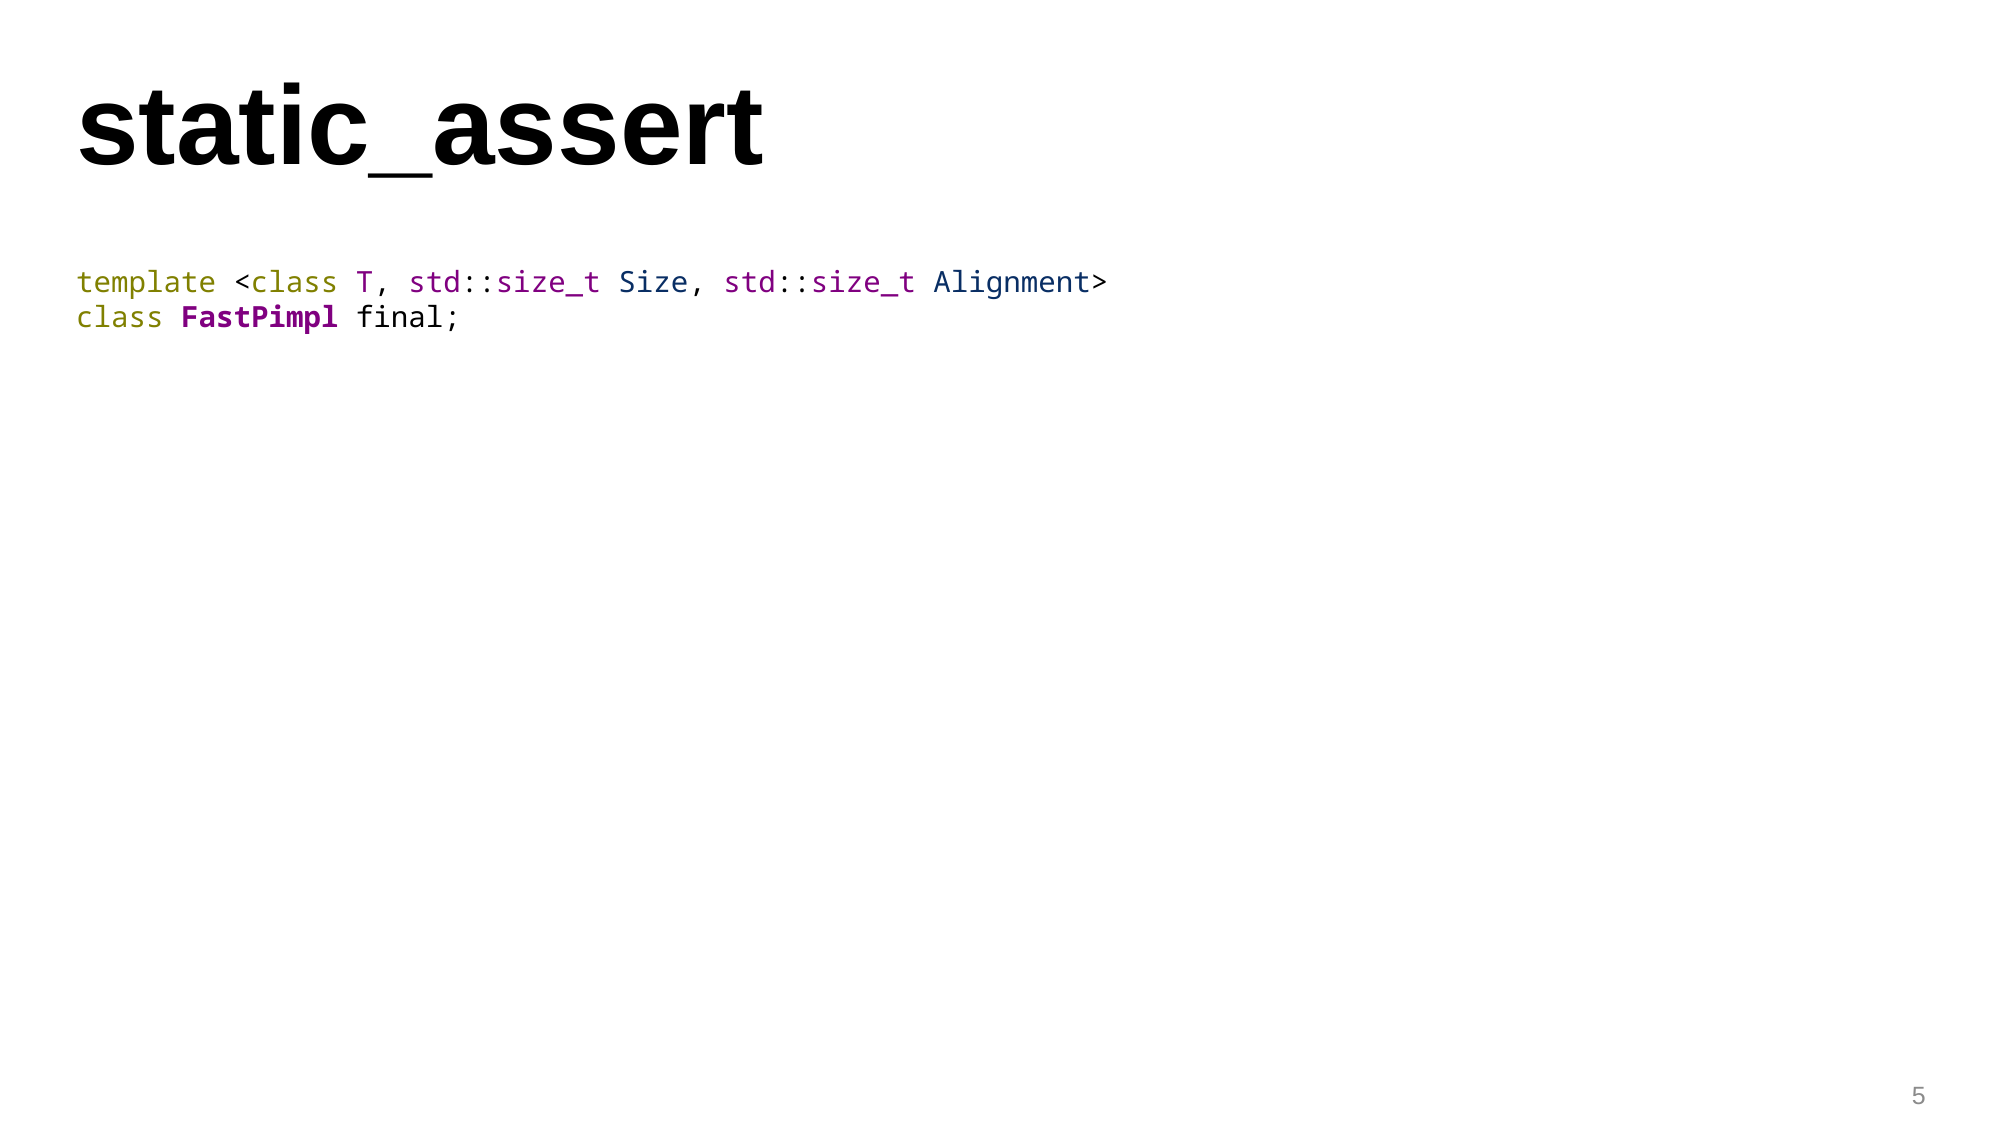

# static_assert
template <class T, std::size_t Size, std::size_t Alignment>
class FastPimpl final;